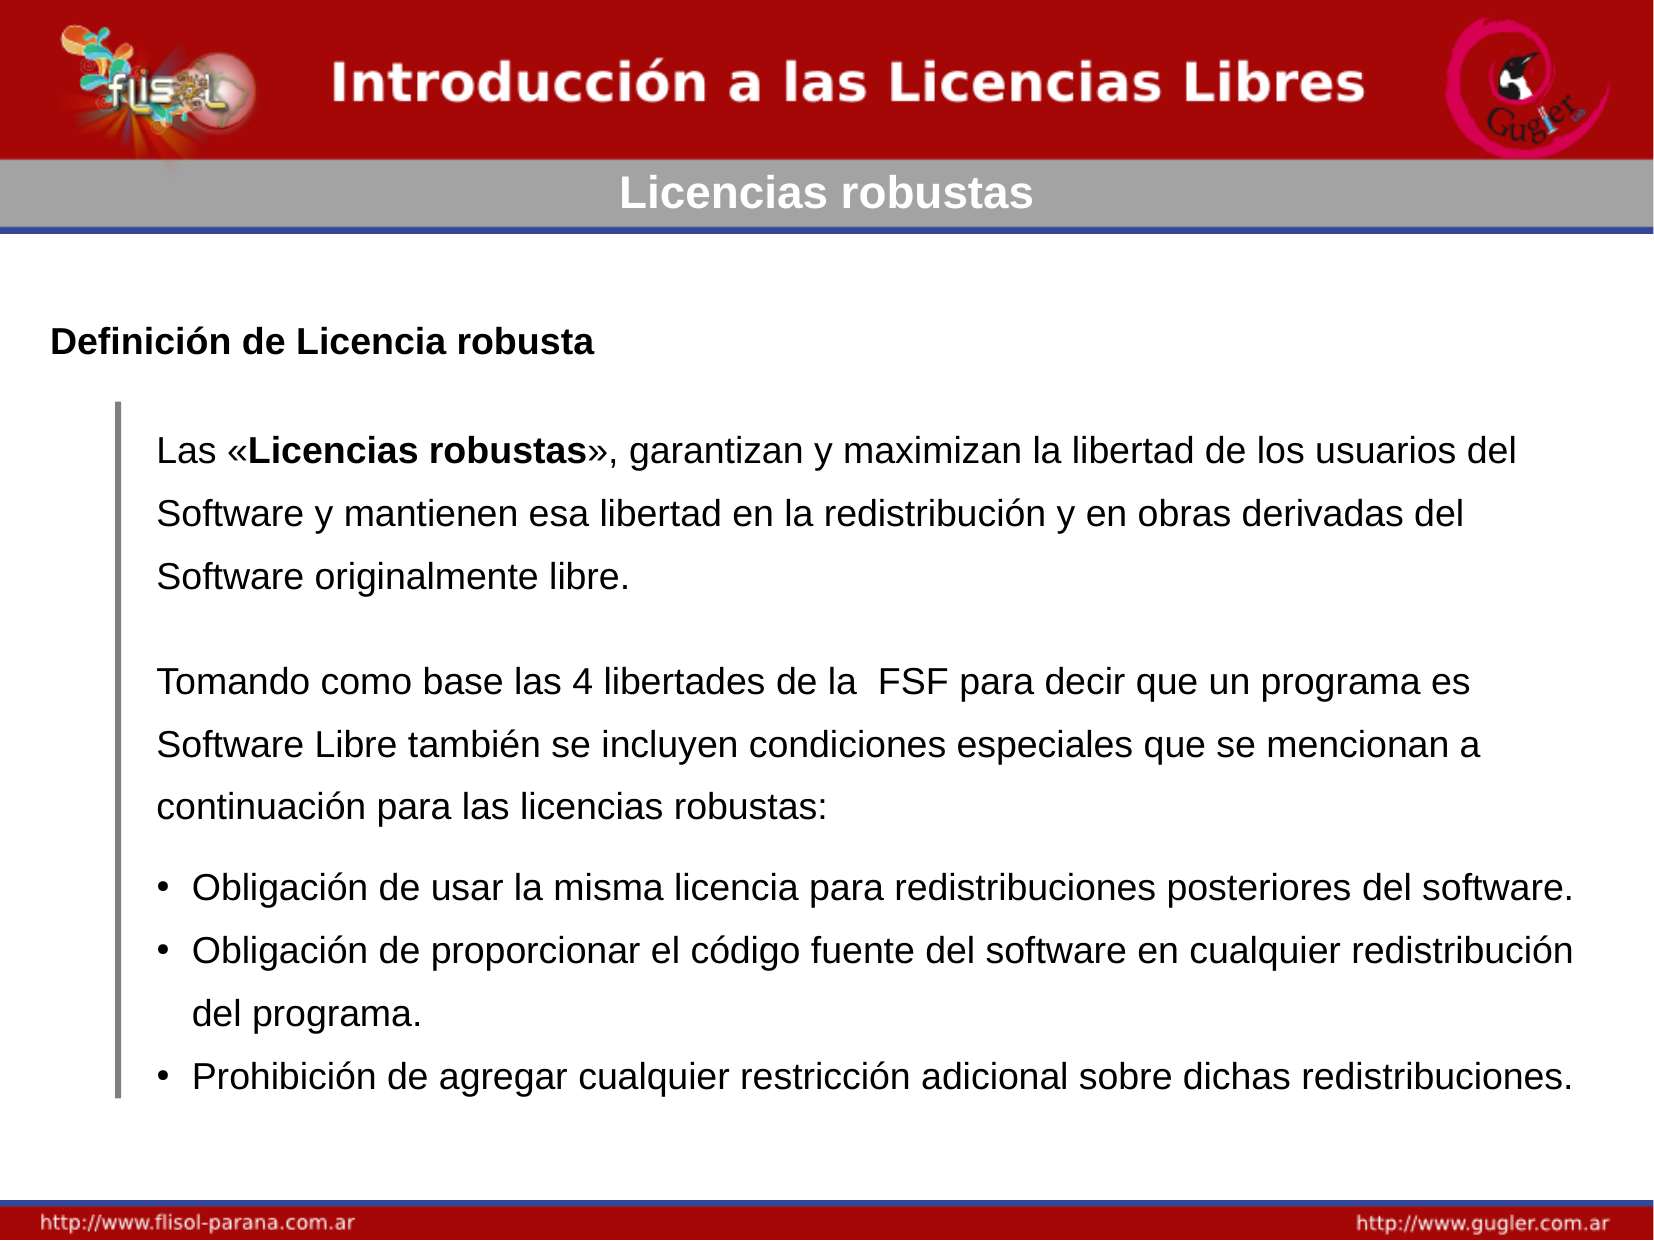

Licencias robustas
Definición de Licencia robusta
Las «Licencias robustas», garantizan y maximizan la libertad de los usuarios del Software y mantienen esa libertad en la redistribución y en obras derivadas del Software originalmente libre.
Tomando como base las 4 libertades de la FSF para decir que un programa es Software Libre también se incluyen condiciones especiales que se mencionan a continuación para las licencias robustas:
Obligación de usar la misma licencia para redistribuciones posteriores del software.
Obligación de proporcionar el código fuente del software en cualquier redistribución del programa.
Prohibición de agregar cualquier restricción adicional sobre dichas redistribuciones.